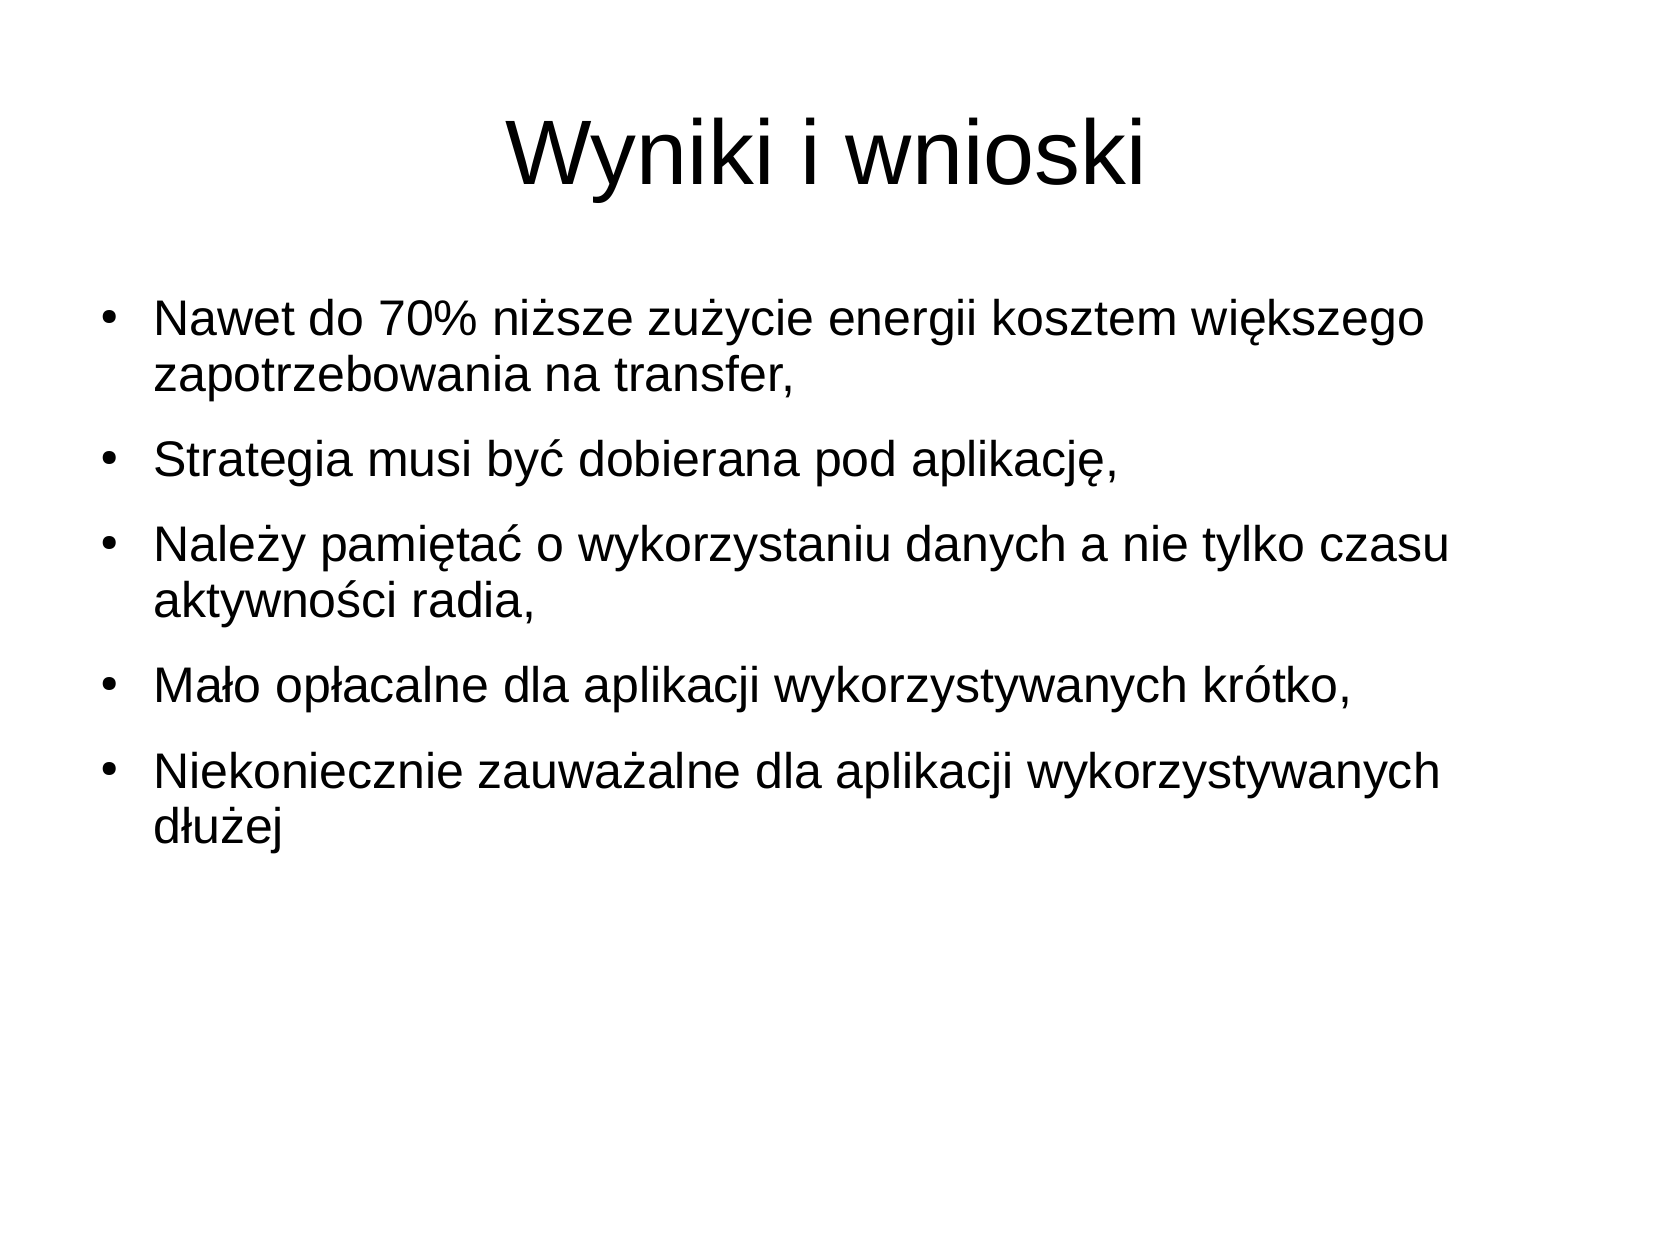

# Wyniki i wnioski
Nawet do 70% niższe zużycie energii kosztem większego zapotrzebowania na transfer,
Strategia musi być dobierana pod aplikację,
Należy pamiętać o wykorzystaniu danych a nie tylko czasu aktywności radia,
Mało opłacalne dla aplikacji wykorzystywanych krótko,
Niekoniecznie zauważalne dla aplikacji wykorzystywanych dłużej